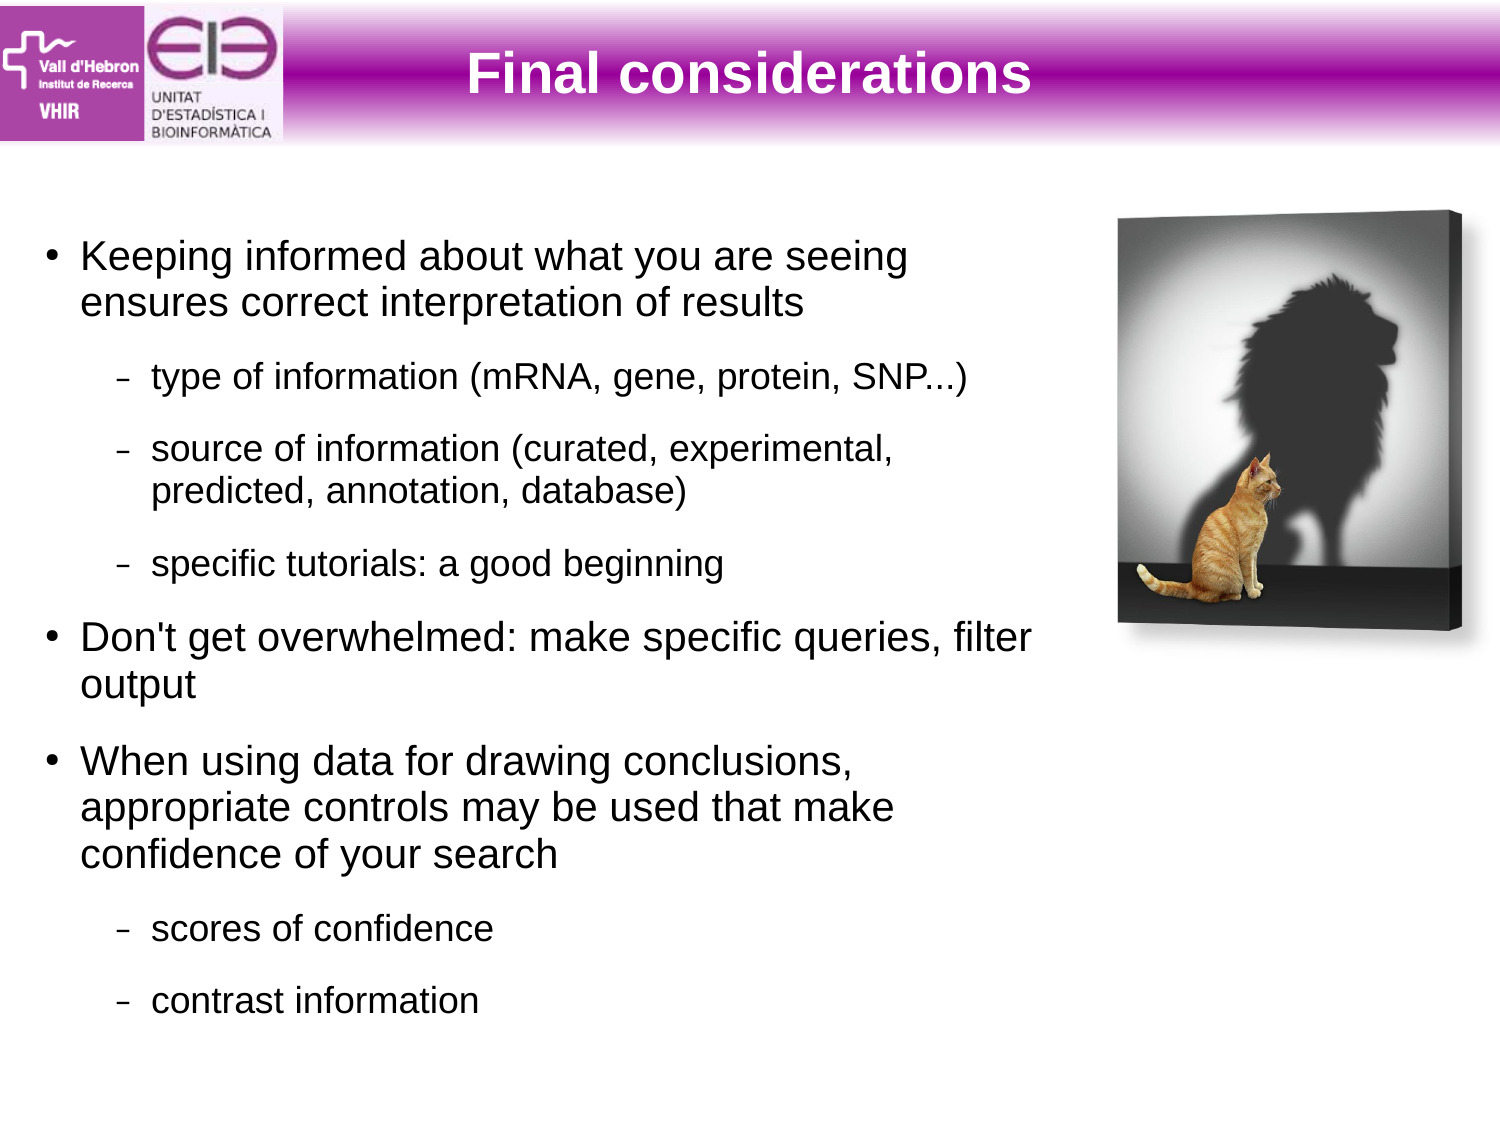

Final considerations
Keeping informed about what you are seeing ensures correct interpretation of results
type of information (mRNA, gene, protein, SNP...)
source of information (curated, experimental, predicted, annotation, database)
specific tutorials: a good beginning
Don't get overwhelmed: make specific queries, filter output
When using data for drawing conclusions, appropriate controls may be used that make confidence of your search
scores of confidence
contrast information